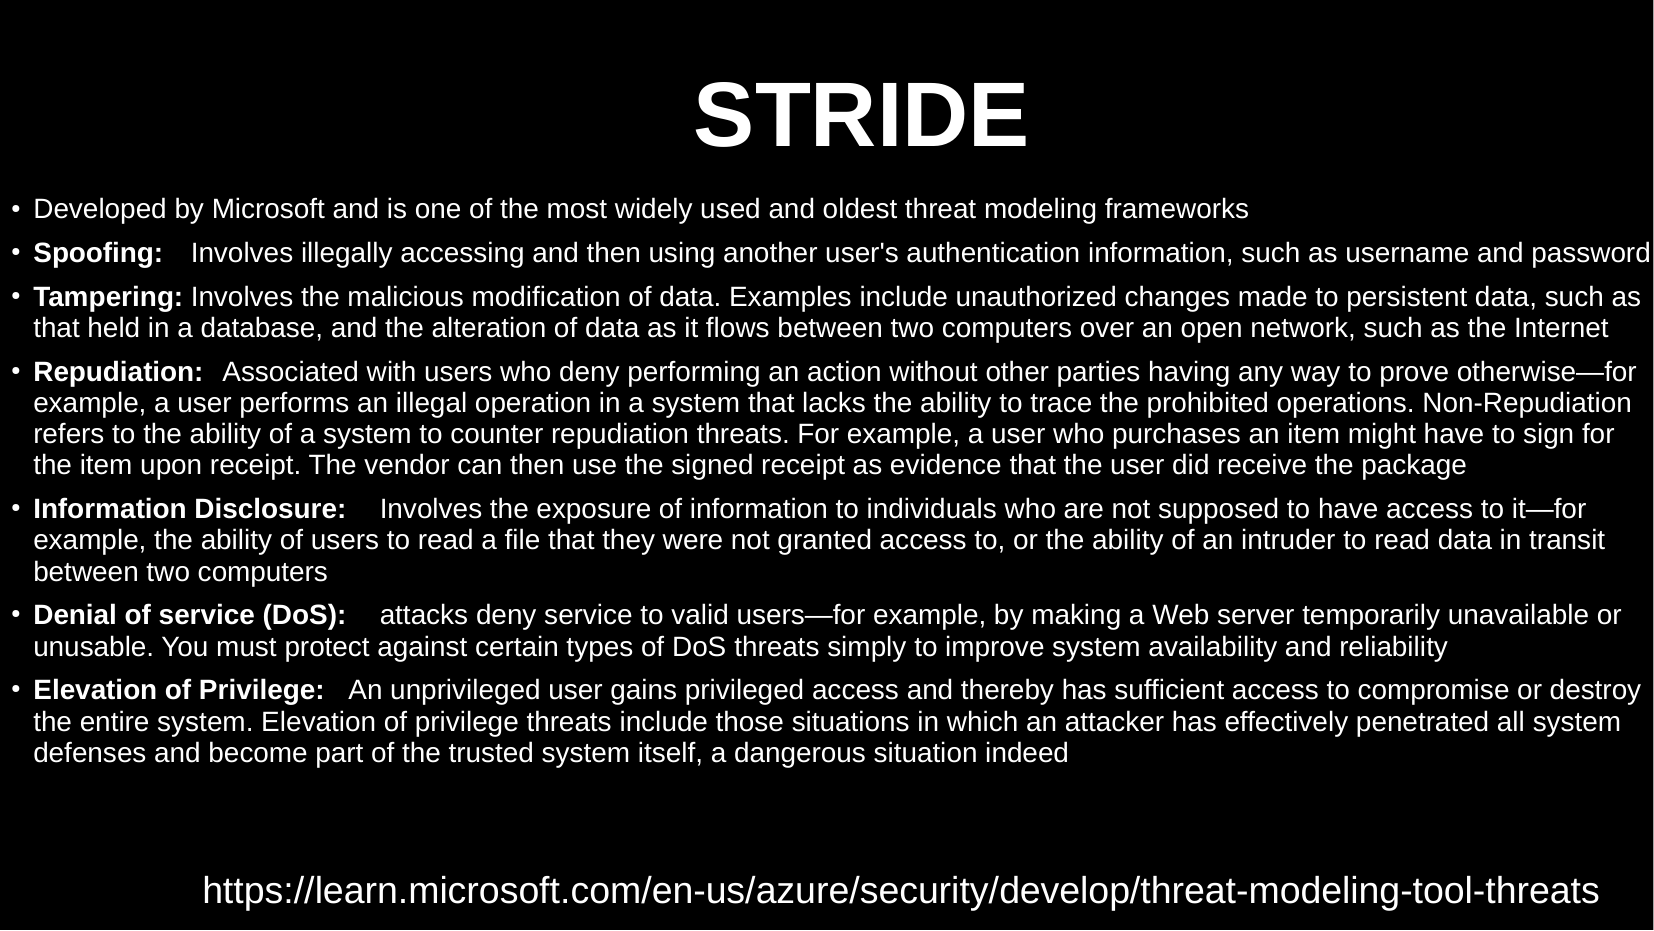

# STRIDE
Developed by Microsoft and is one of the most widely used and oldest threat modeling frameworks
Spoofing:	Involves illegally accessing and then using another user's authentication information, such as username and password
Tampering:	Involves the malicious modification of data. Examples include unauthorized changes made to persistent data, such as that held in a database, and the alteration of data as it flows between two computers over an open network, such as the Internet
Repudiation:				Associated with users who deny performing an action without other parties having any way to prove otherwise—for example, a user performs an illegal operation in a system that lacks the ability to trace the prohibited operations. Non-Repudiation refers to the ability of a system to counter repudiation threats. For example, a user who purchases an item might have to sign for the item upon receipt. The vendor can then use the signed receipt as evidence that the user did receive the package
Information Disclosure:		Involves the exposure of information to individuals who are not supposed to have access to it—for example, the ability of users to read a file that they were not granted access to, or the ability of an intruder to read data in transit between two computers
Denial of service (DoS):		attacks deny service to valid users—for example, by making a Web server temporarily unavailable or unusable. You must protect against certain types of DoS threats simply to improve system availability and reliability
Elevation of Privilege:	An unprivileged user gains privileged access and thereby has sufficient access to compromise or destroy the entire system. Elevation of privilege threats include those situations in which an attacker has effectively penetrated all system defenses and become part of the trusted system itself, a dangerous situation indeed
https://learn.microsoft.com/en-us/azure/security/develop/threat-modeling-tool-threats